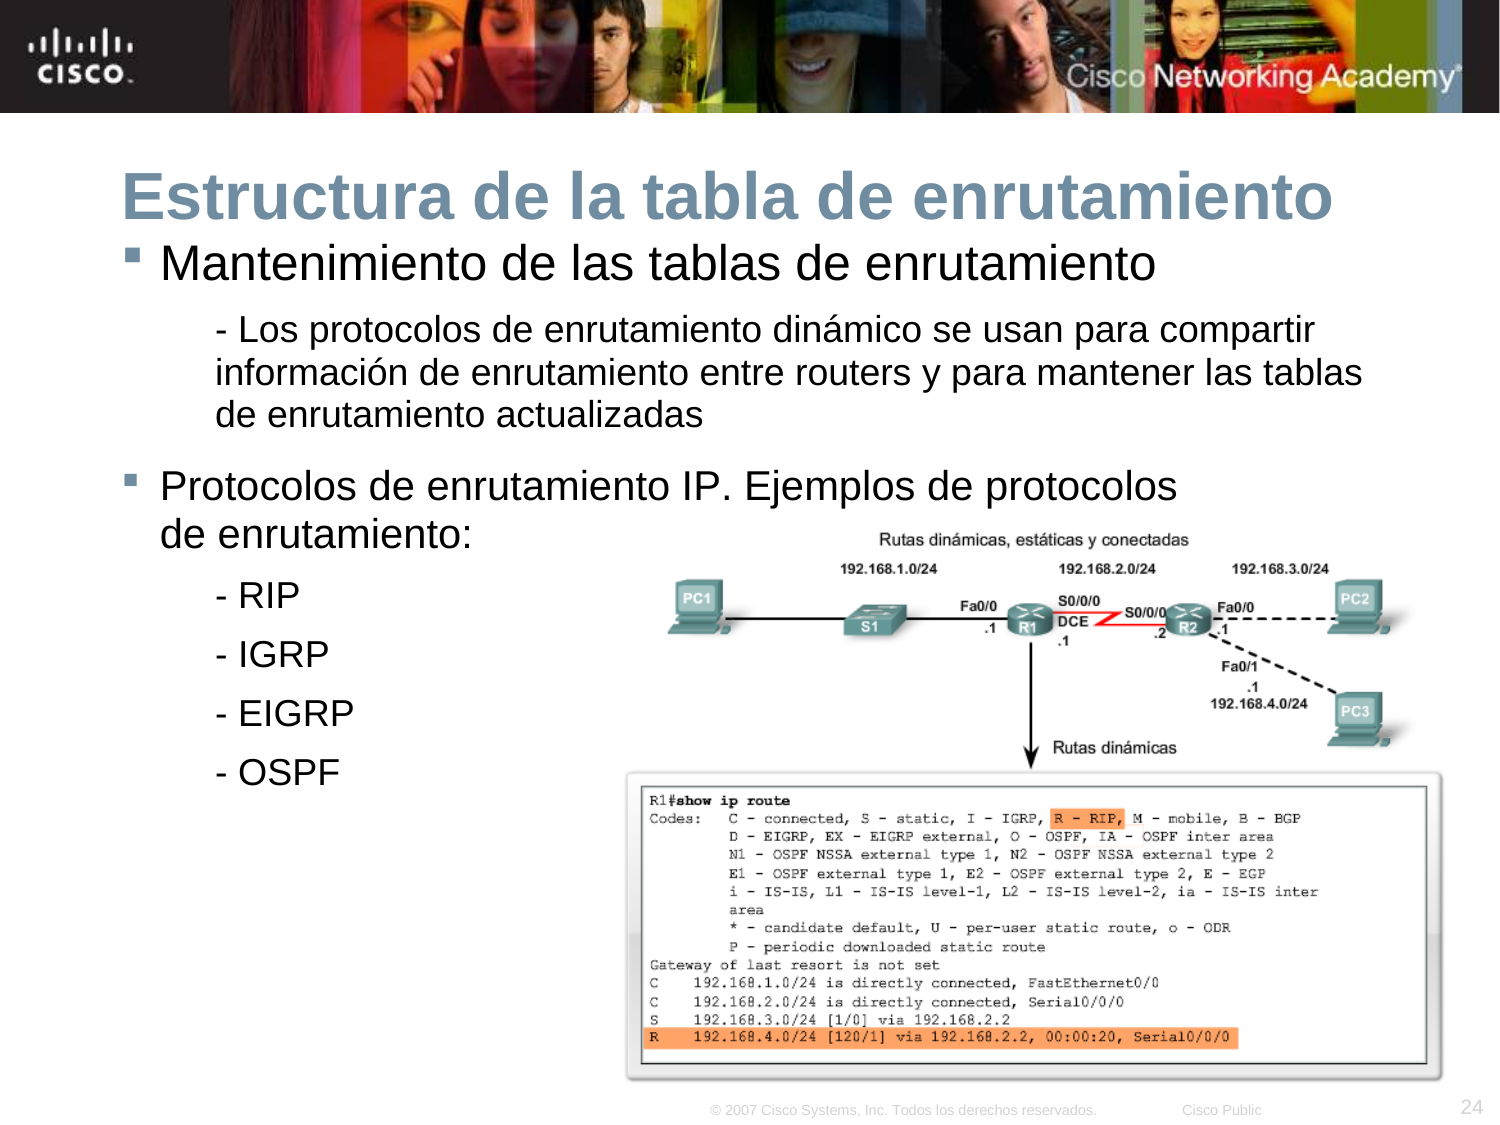

# Estructura de la tabla de enrutamiento
Mantenimiento de las tablas de enrutamiento
- Los protocolos de enrutamiento dinámico se usan para compartir información de enrutamiento entre routers y para mantener las tablas de enrutamiento actualizadas
Protocolos de enrutamiento IP. Ejemplos de protocolos
de enrutamiento:
- RIP
- IGRP
- EIGRP
- OSPF